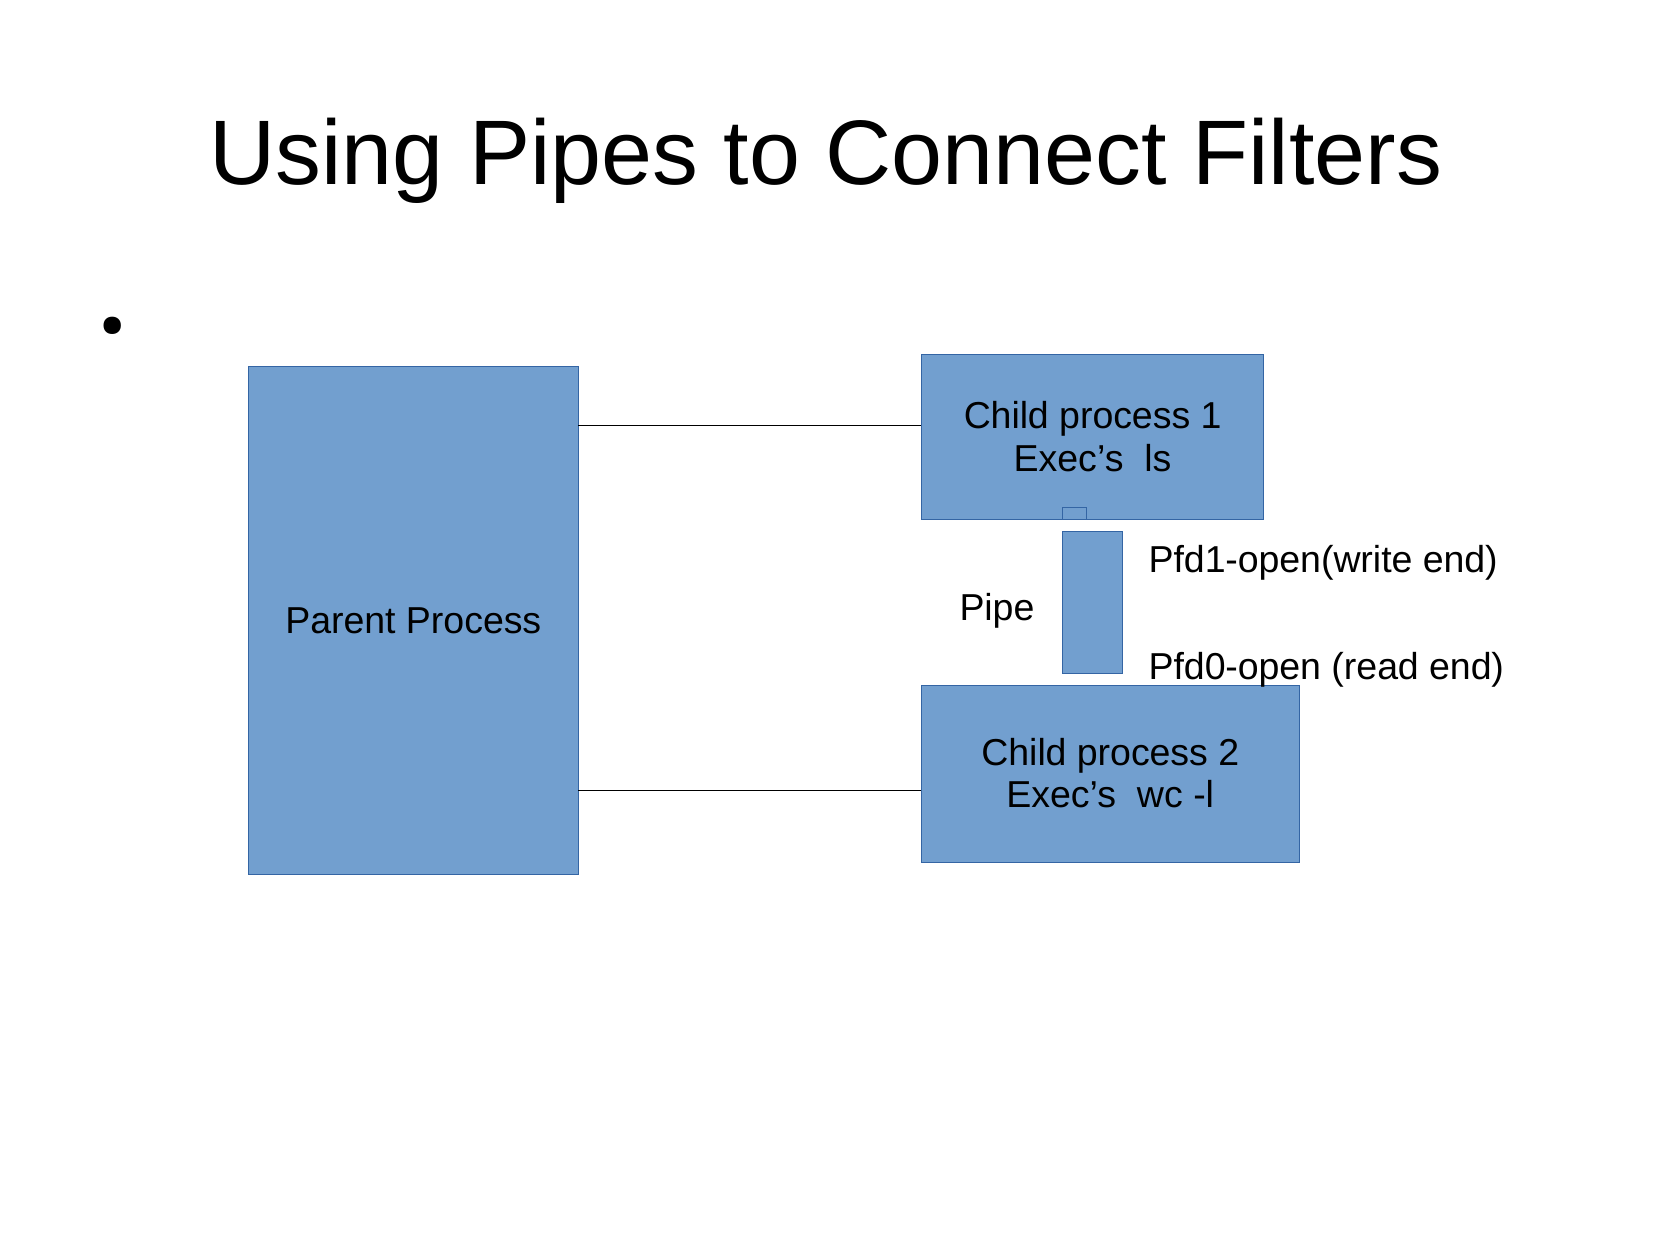

# Using Pipes to Connect Filters
Child process 1
Exec’s ls
Parent Process
Pfd1-open(write end)
Pipe
Pfd0-open (read end)
Child process 2
Exec’s wc -l